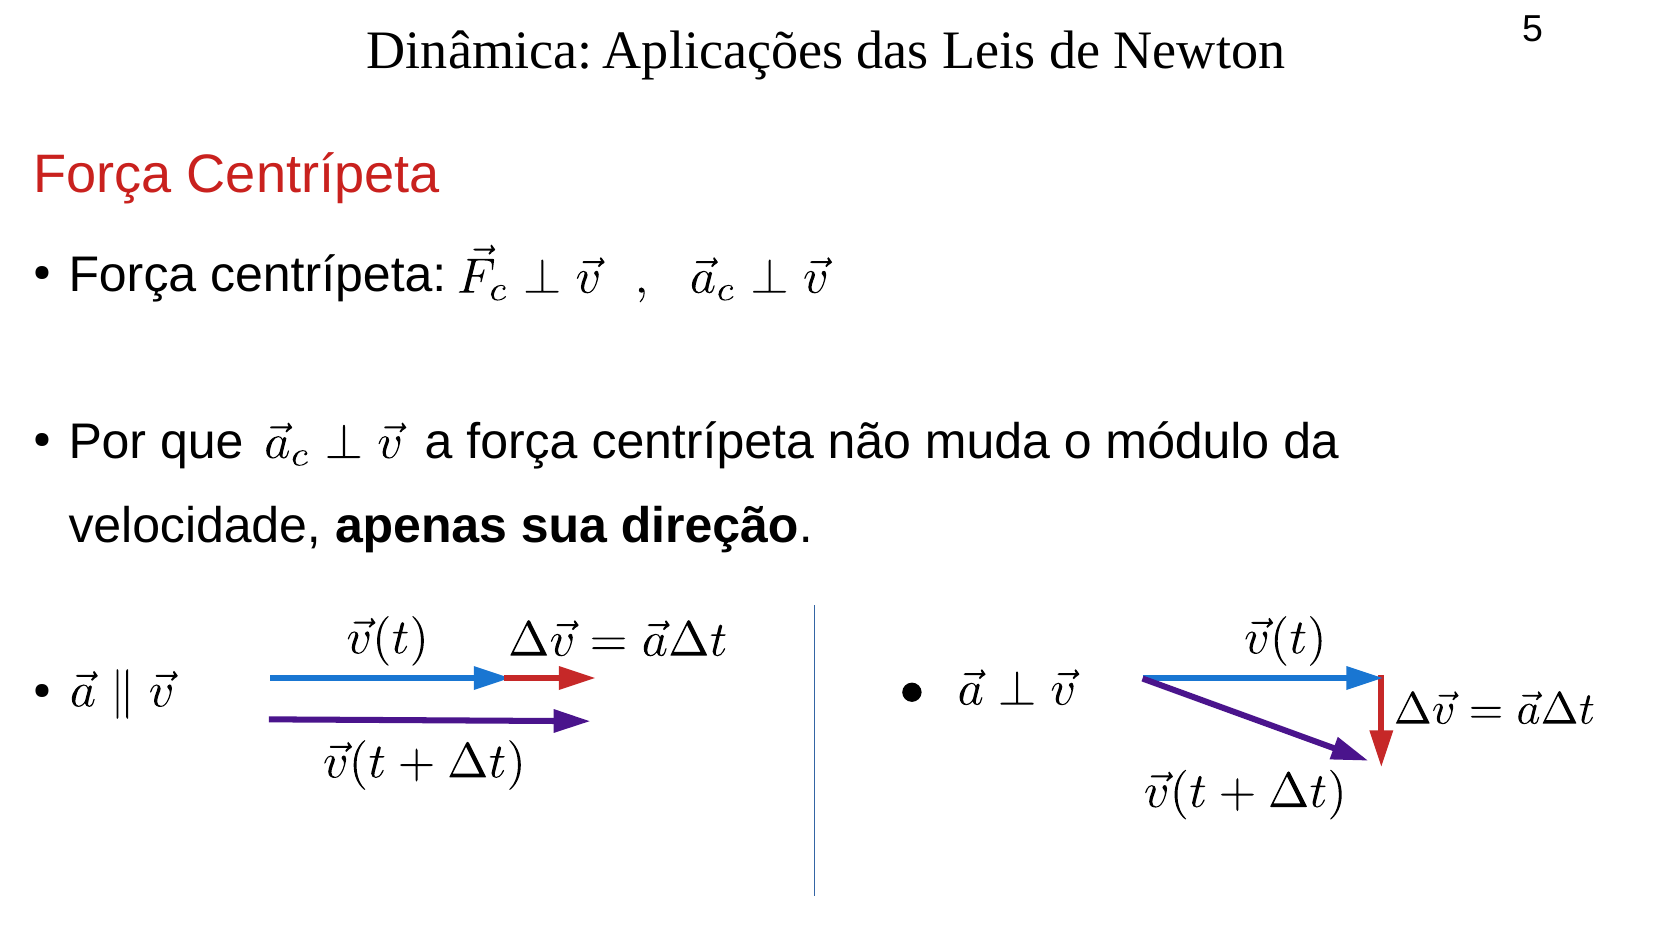

Dinâmica: Aplicações das Leis de Newton
Força Centrípeta
Força centrípeta:
Por que a força centrípeta não muda o módulo da velocidade, apenas sua direção.